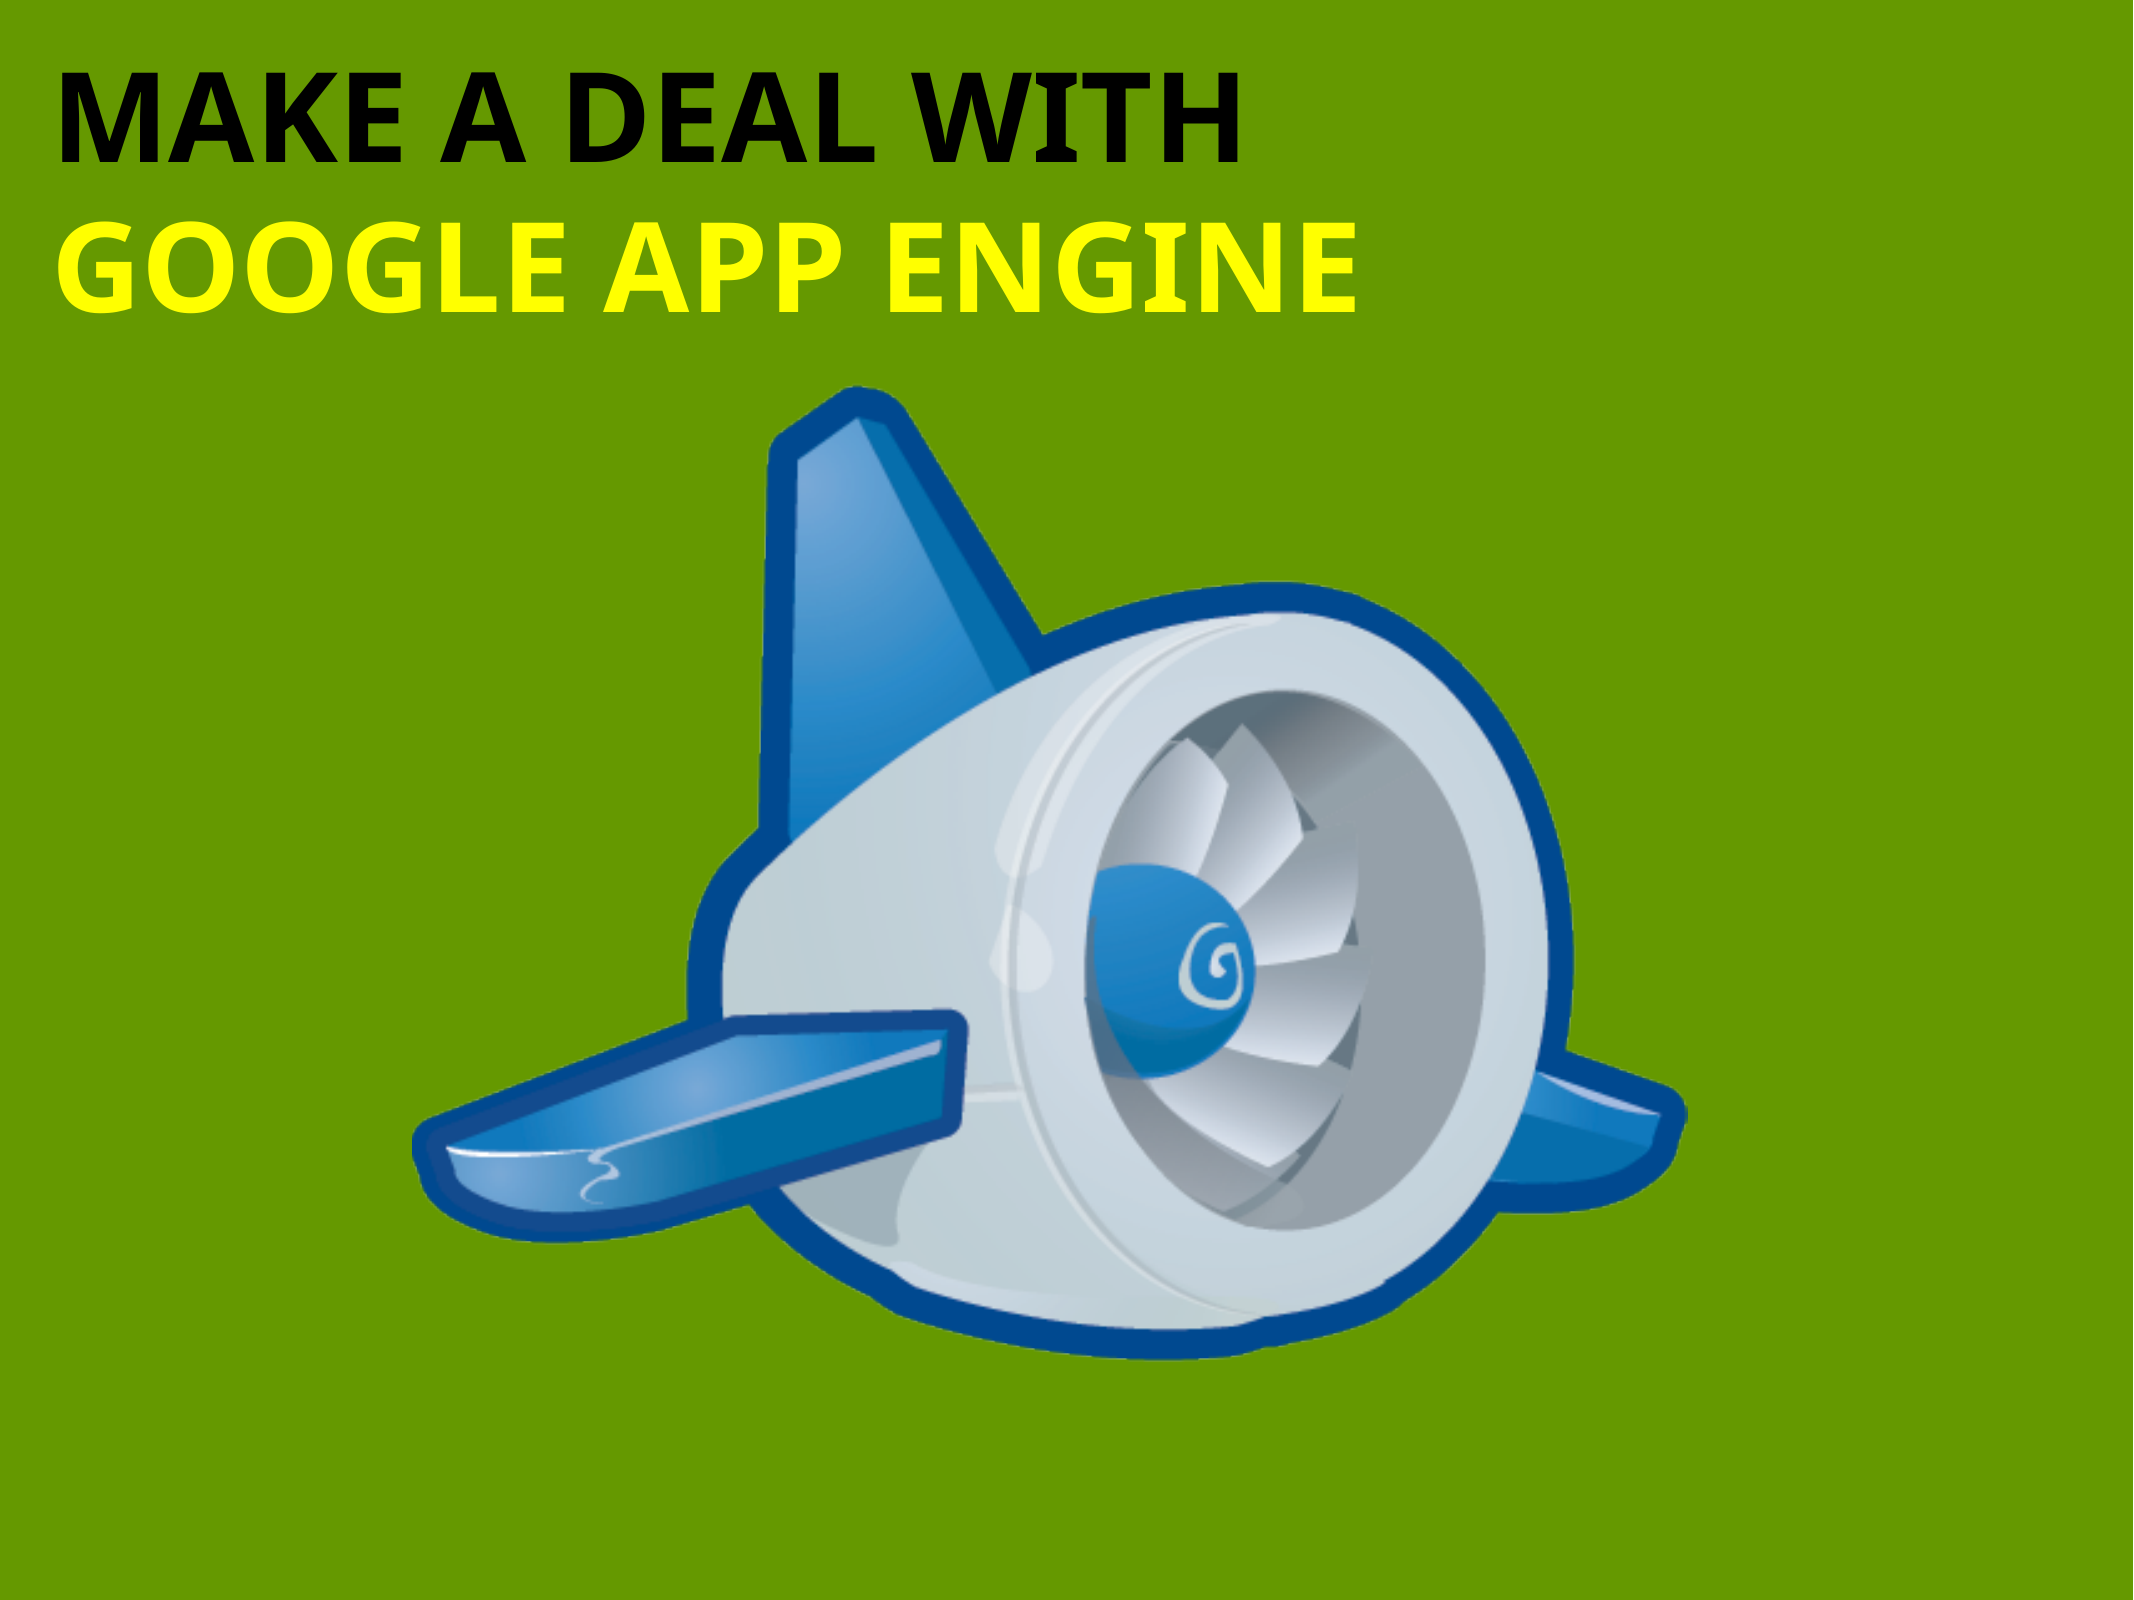

MAKE A DEAL WITH
GOOGLE APP ENGINE